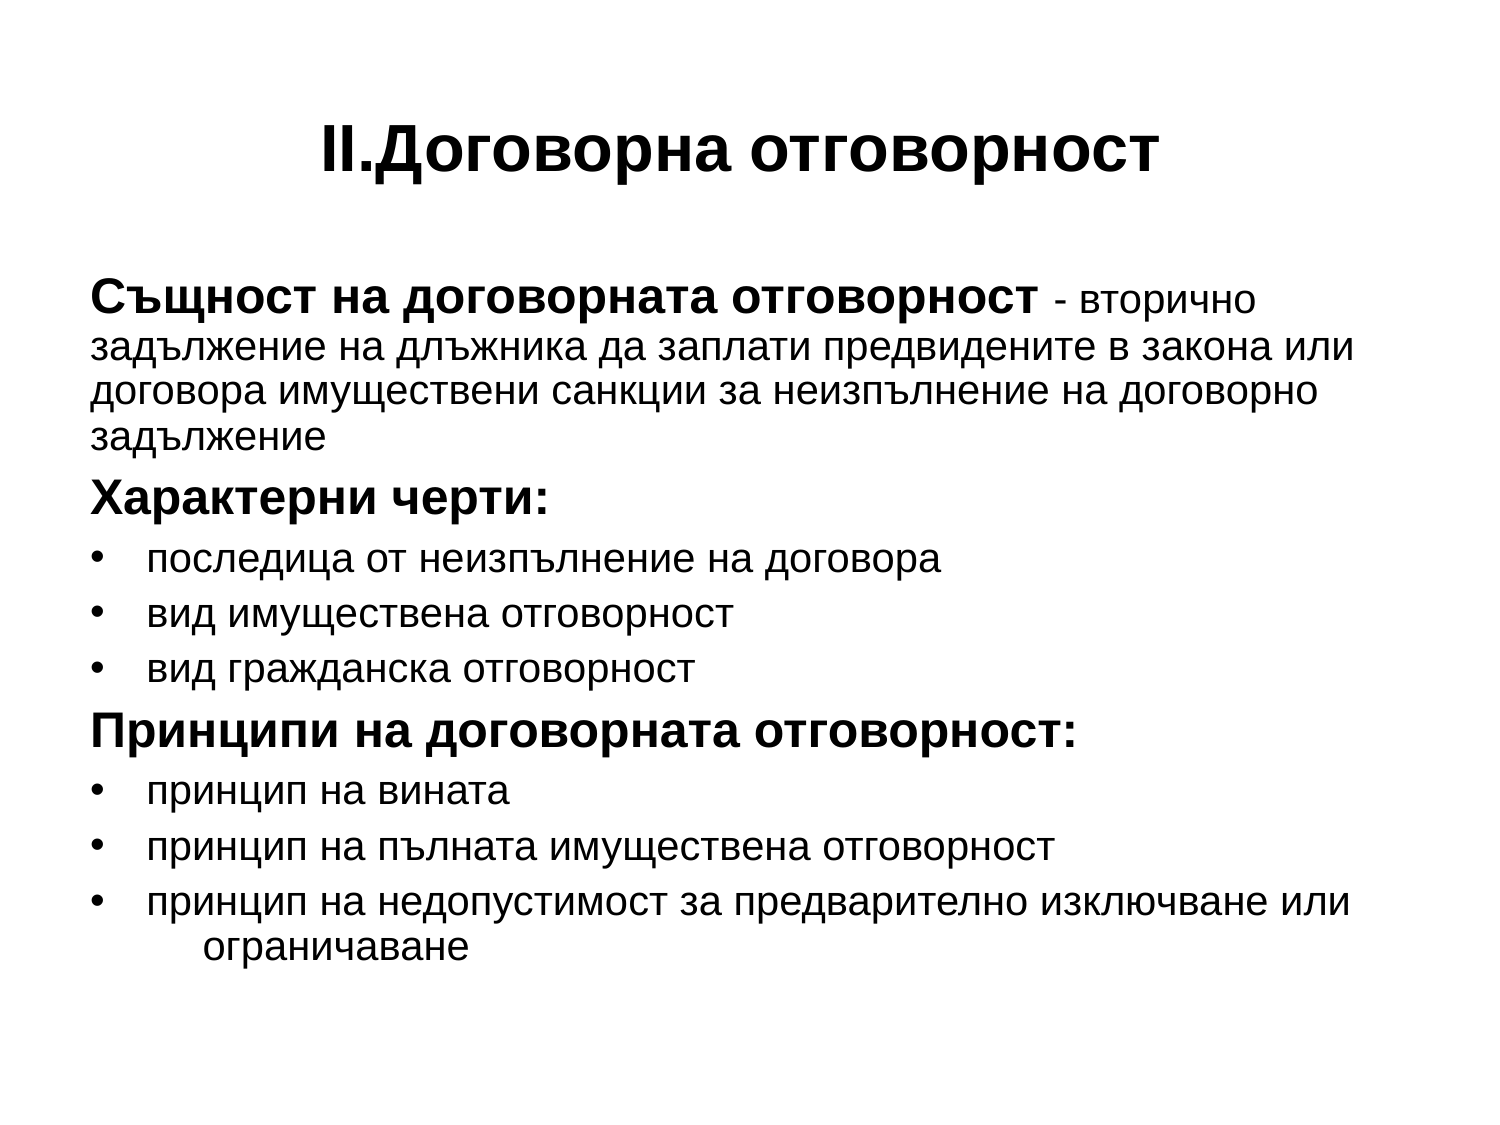

# II.Договорна отговорност
Същност на договорната отговорност - вторично задължение на длъжника да заплати предвидените в закона или договора имуществени санкции за неизпълнение на договорно задължение
Характерни черти:
последица от неизпълнение на договора
вид имуществена отговорност
вид гражданска отговорност
Принципи на договорната отговорност:
принцип на вината
принцип на пълната имуществена отговорност
принцип на недопустимост за предварително изключване или ограничаване